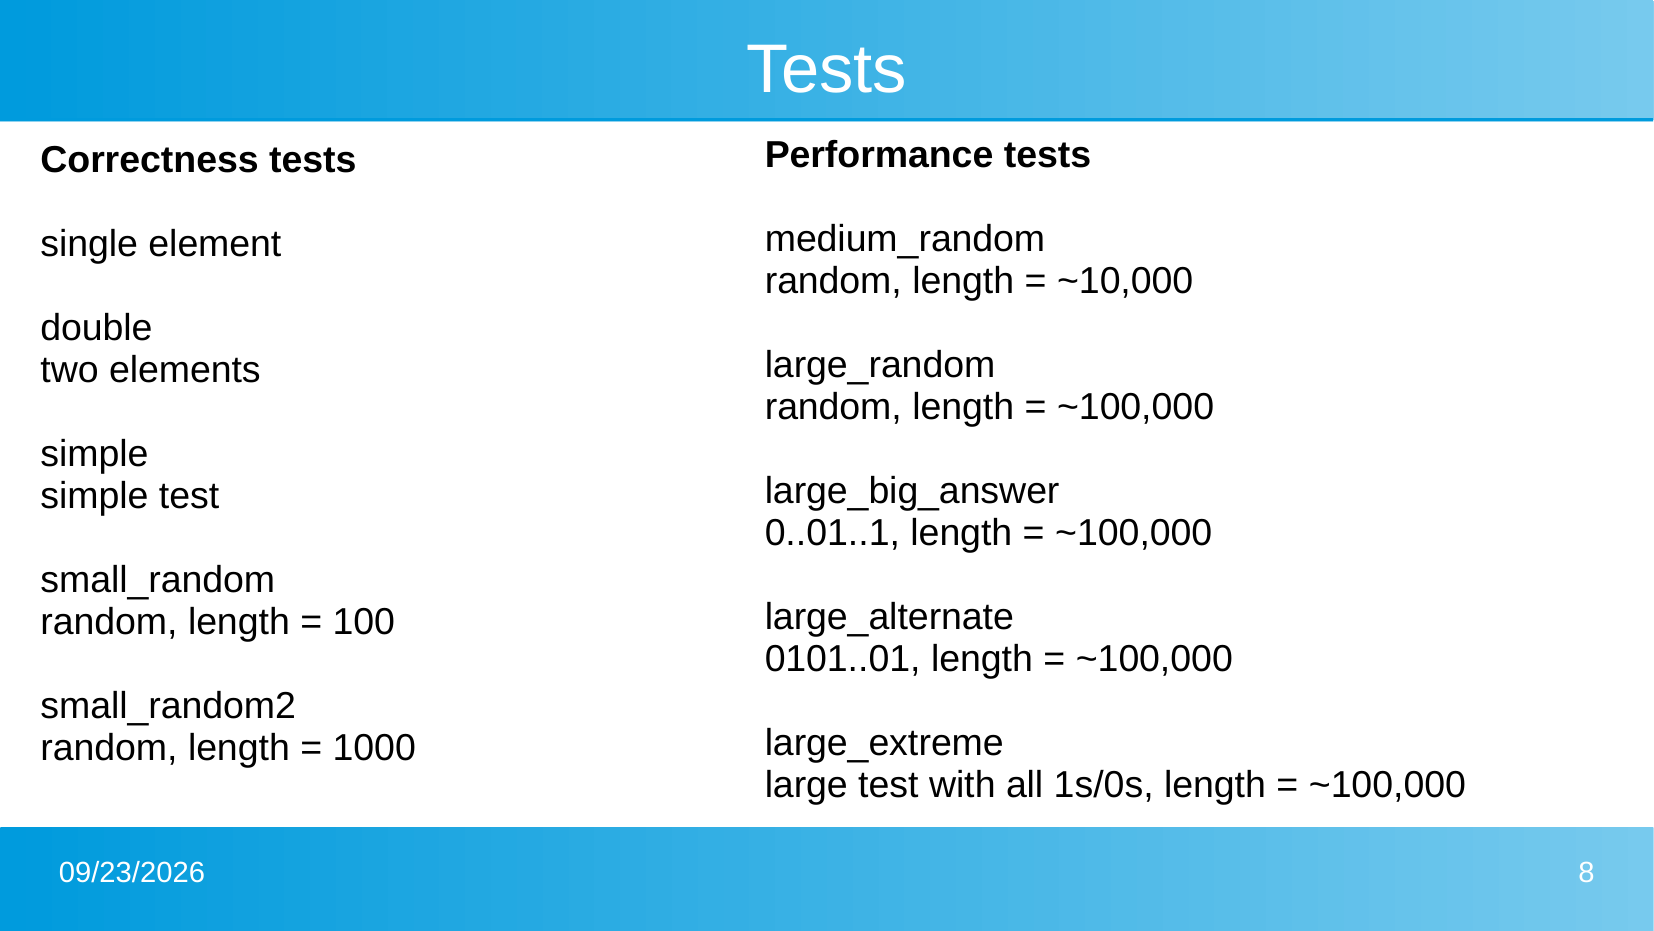

# Tests
Performance tests
medium_random
random, length = ~10,000
large_random
random, length = ~100,000
large_big_answer
0..01..1, length = ~100,000
large_alternate
0101..01, length = ~100,000
large_extreme
large test with all 1s/0s, length = ~100,000
Correctness tests
single element
double
two elements
simple
simple test
small_random
random, length = 100
small_random2
random, length = 1000
8